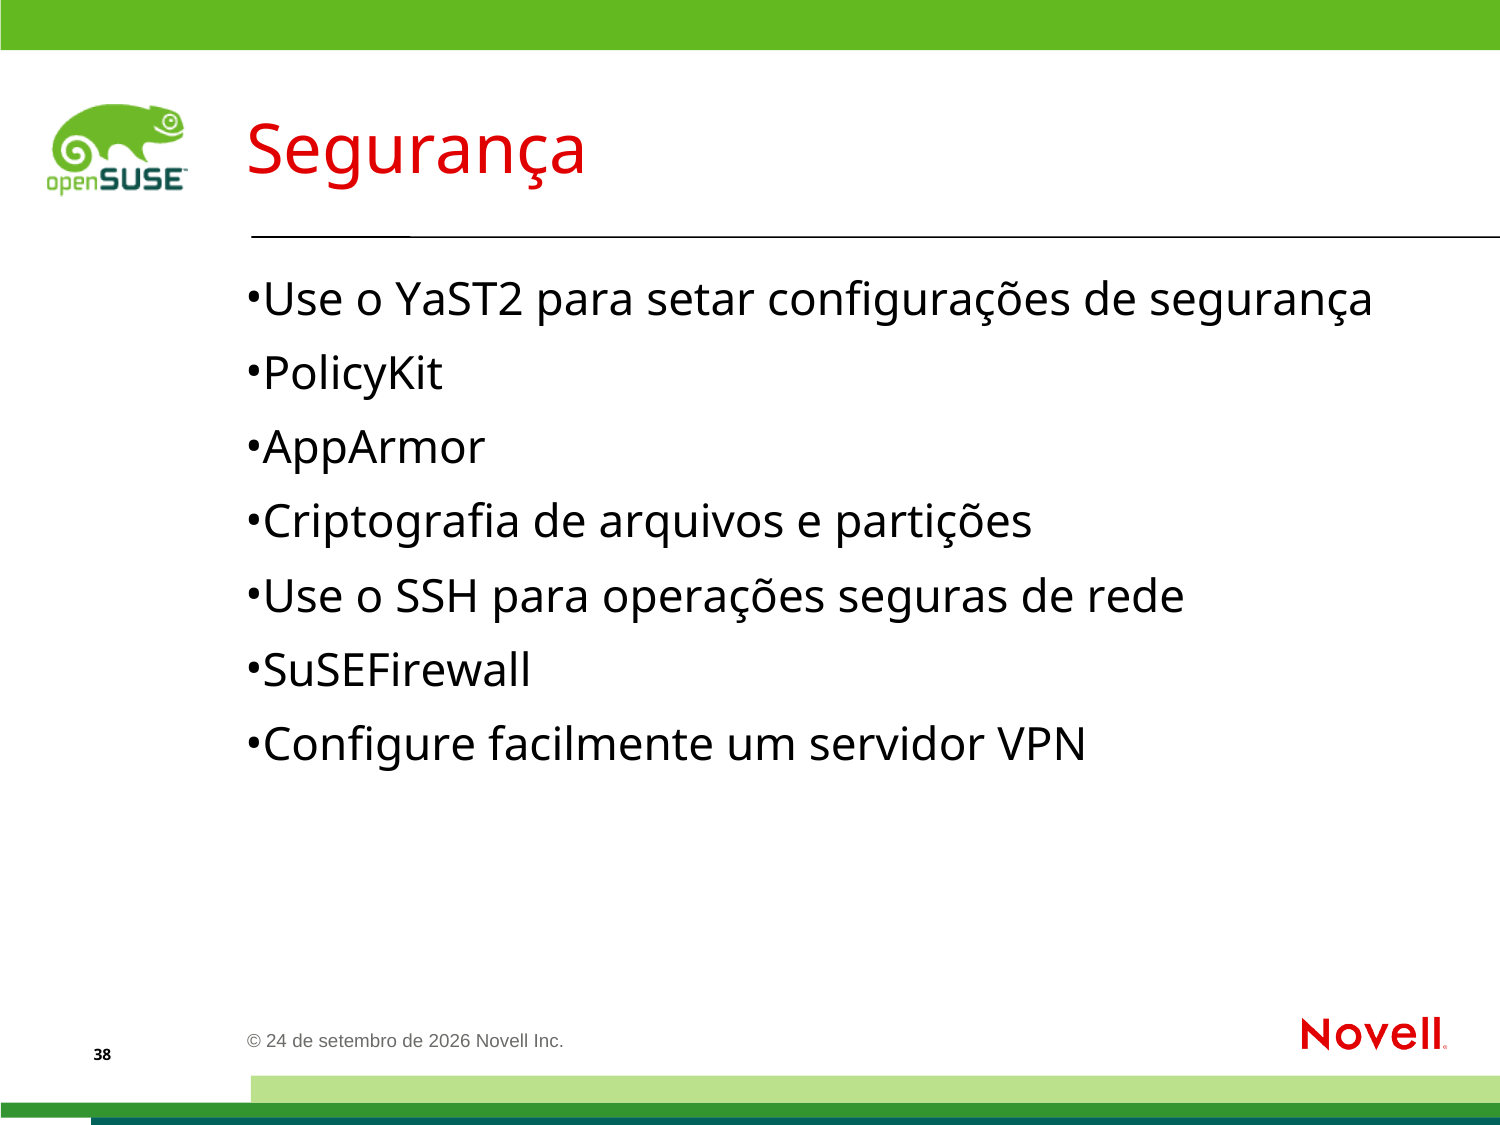

# Segurança
Use o YaST2 para setar configurações de segurança
PolicyKit
AppArmor
Criptografia de arquivos e partições
Use o SSH para operações seguras de rede
SuSEFirewall
Configure facilmente um servidor VPN